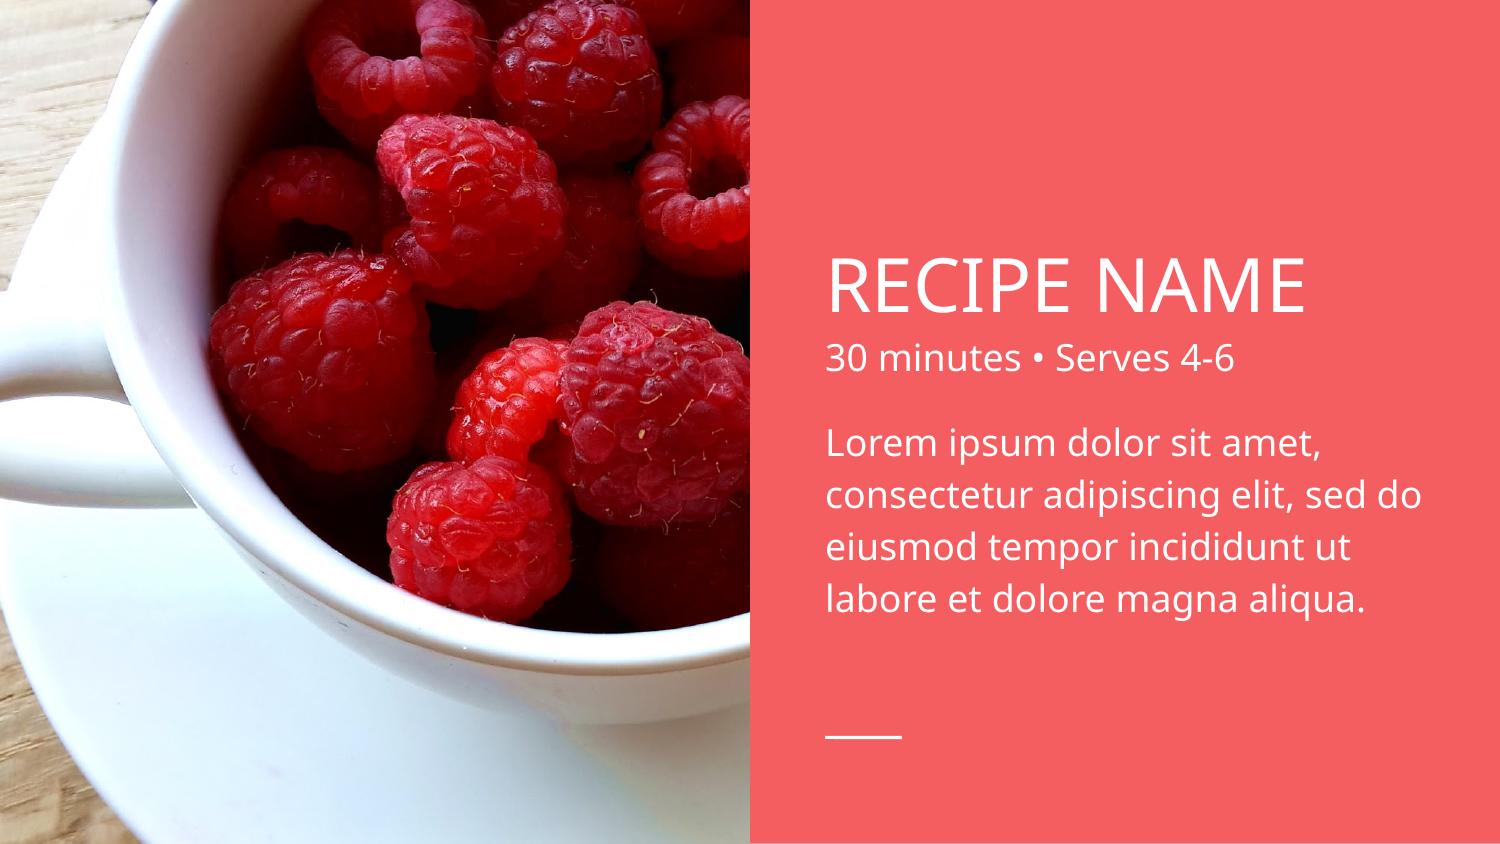

# RECIPE NAME 30 minutes • Serves 4-6
Lorem ipsum dolor sit amet, consectetur adipiscing elit, sed do eiusmod tempor incididunt ut labore et dolore magna aliqua.